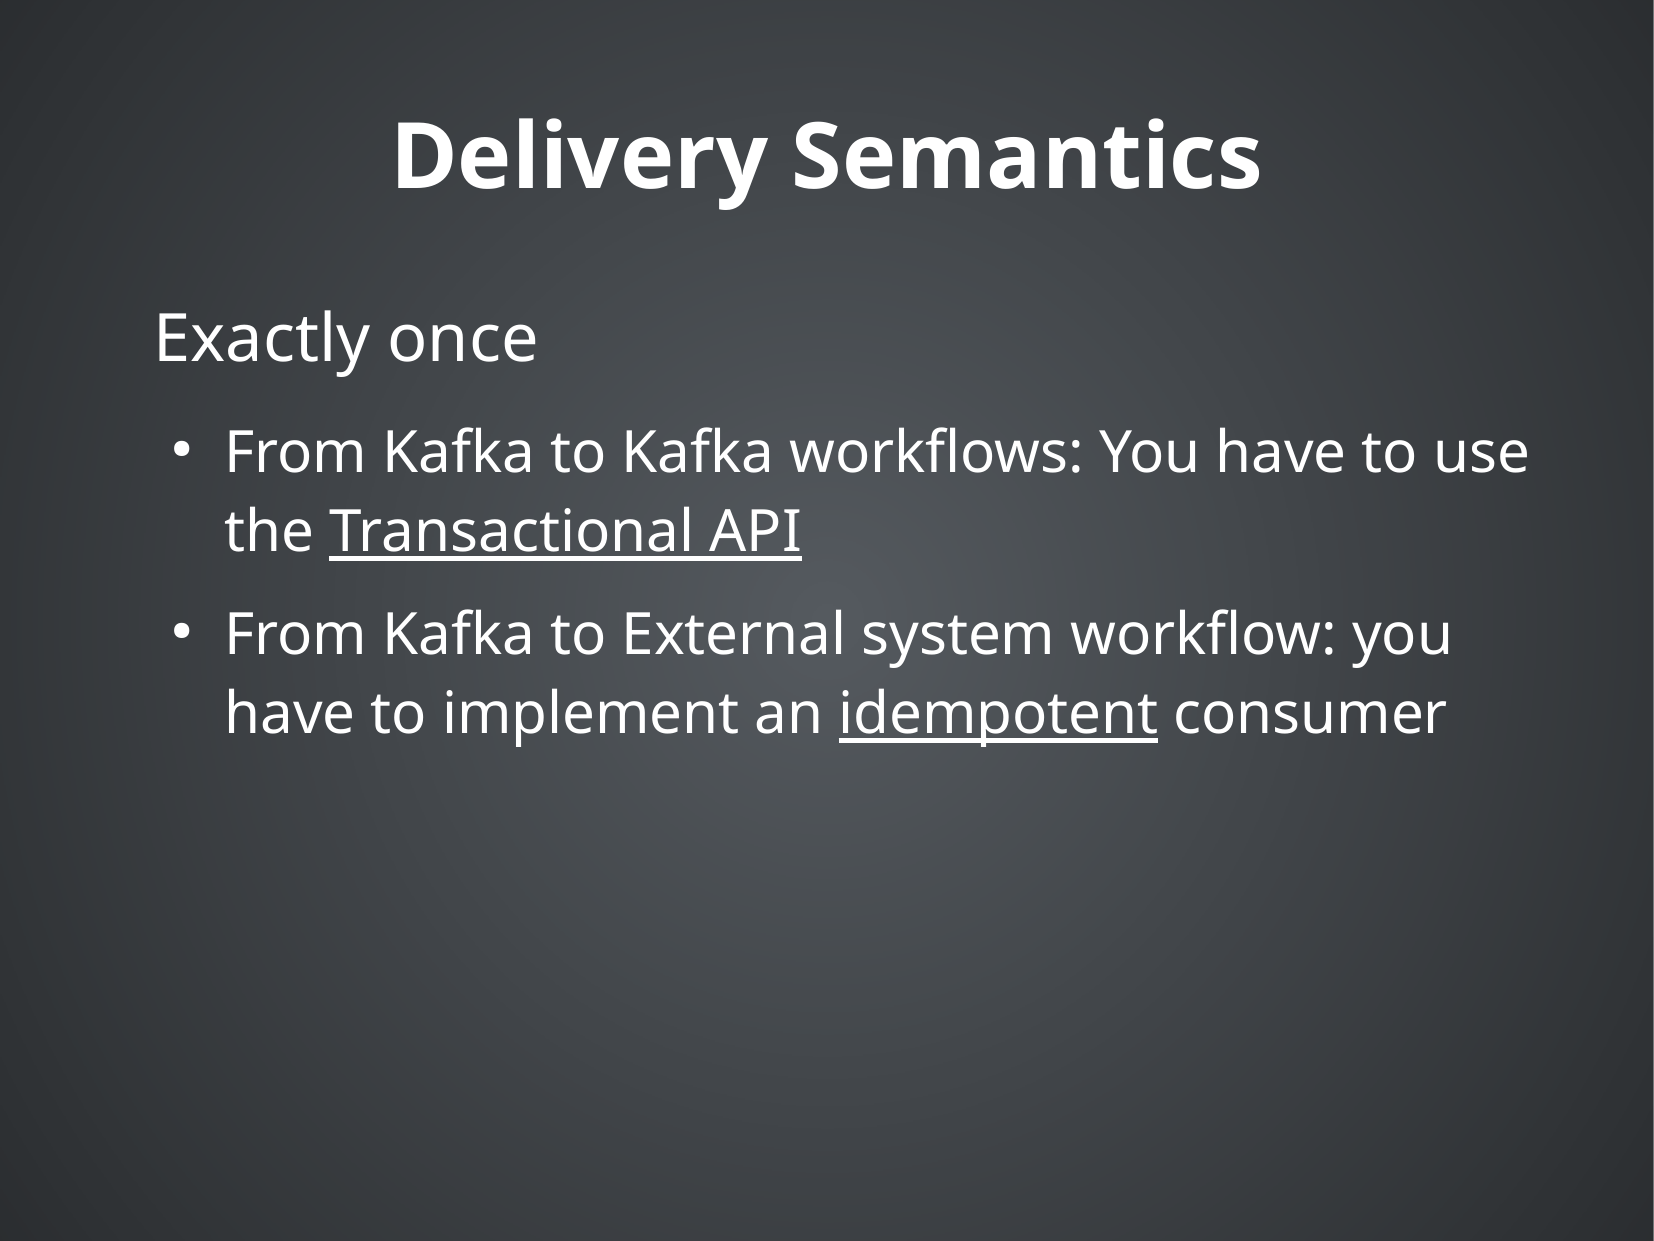

# Delivery Semantics
Exactly once
From Kafka to Kafka workflows: You have to use the Transactional API
From Kafka to External system workflow: you have to implement an idempotent consumer